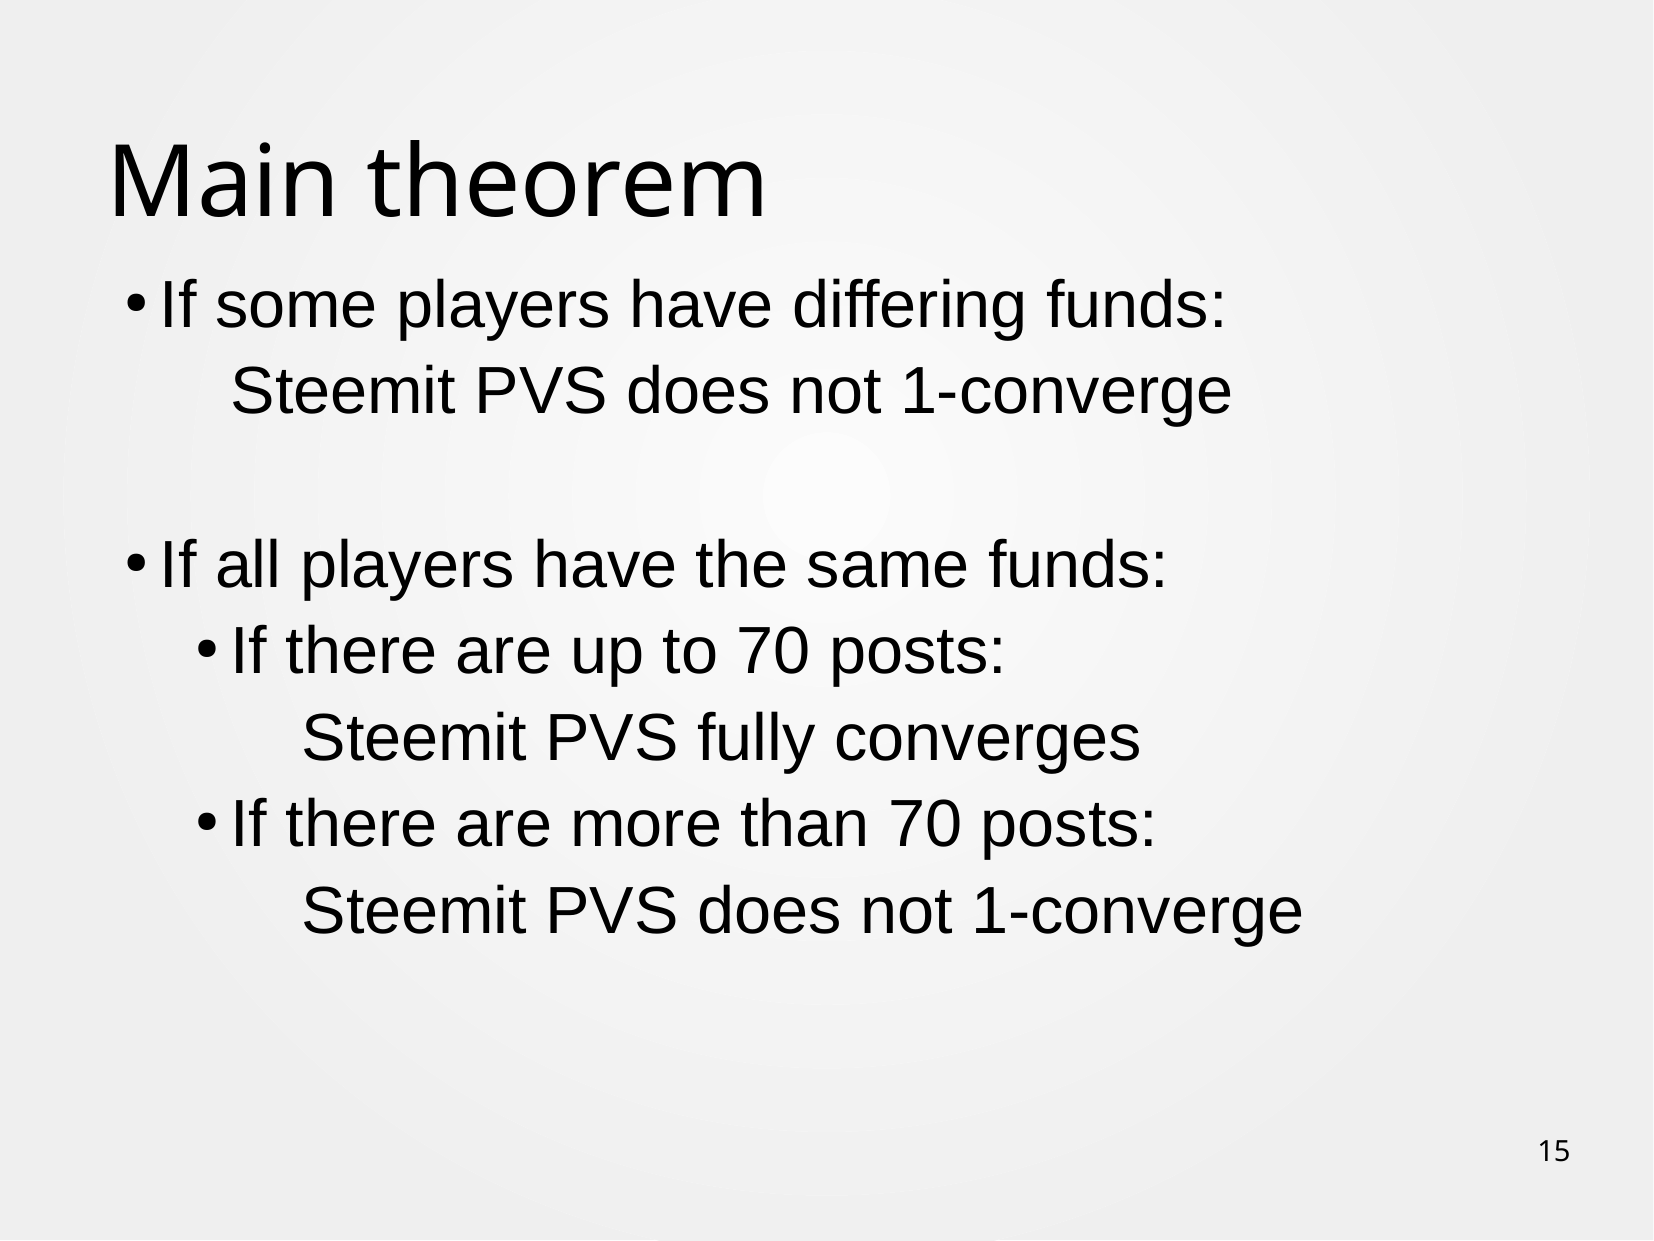

# Main theorem
If some players have differing funds:
Steemit PVS does not 1-converge
If all players have the same funds:
If there are up to 70 posts:
Steemit PVS fully converges
If there are more than 70 posts:
Steemit PVS does not 1-converge
15